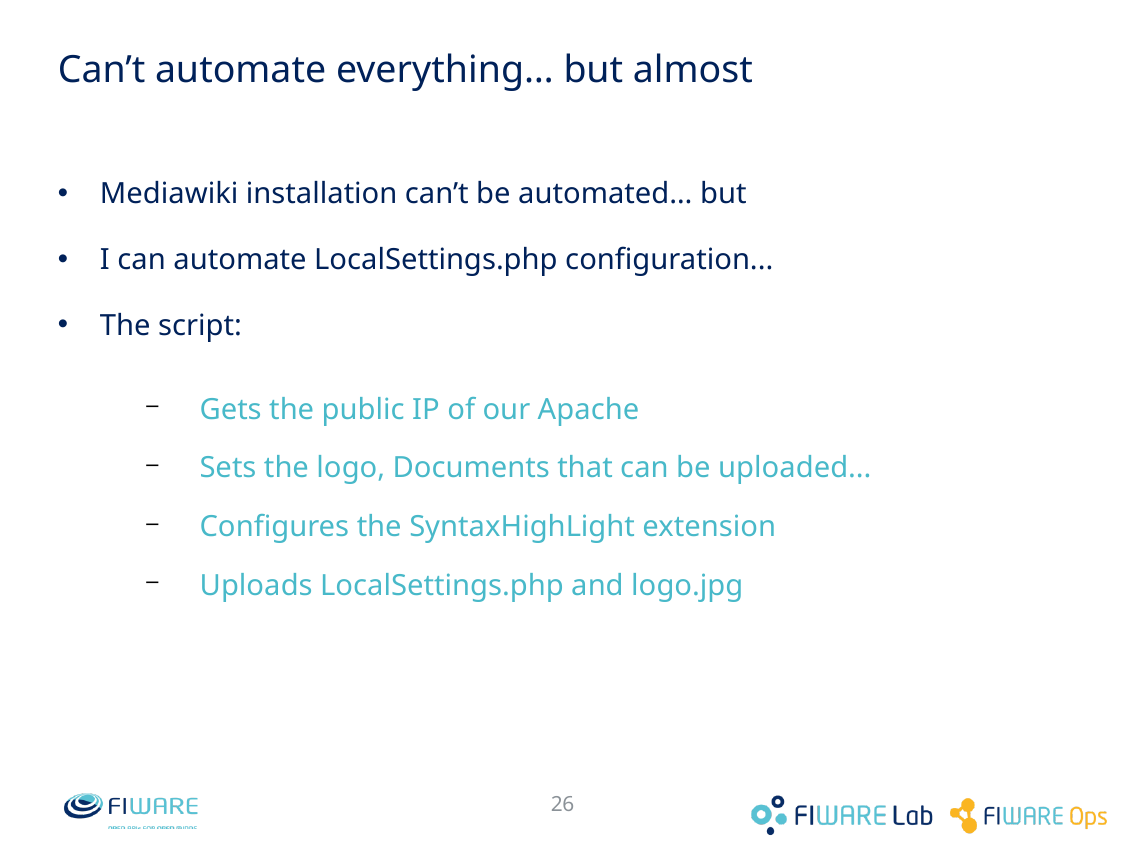

# Can’t automate everything… but almost
Mediawiki installation can’t be automated… but
I can automate LocalSettings.php configuration...
The script:
Gets the public IP of our Apache
Sets the logo, Documents that can be uploaded...
Configures the SyntaxHighLight extension
Uploads LocalSettings.php and logo.jpg